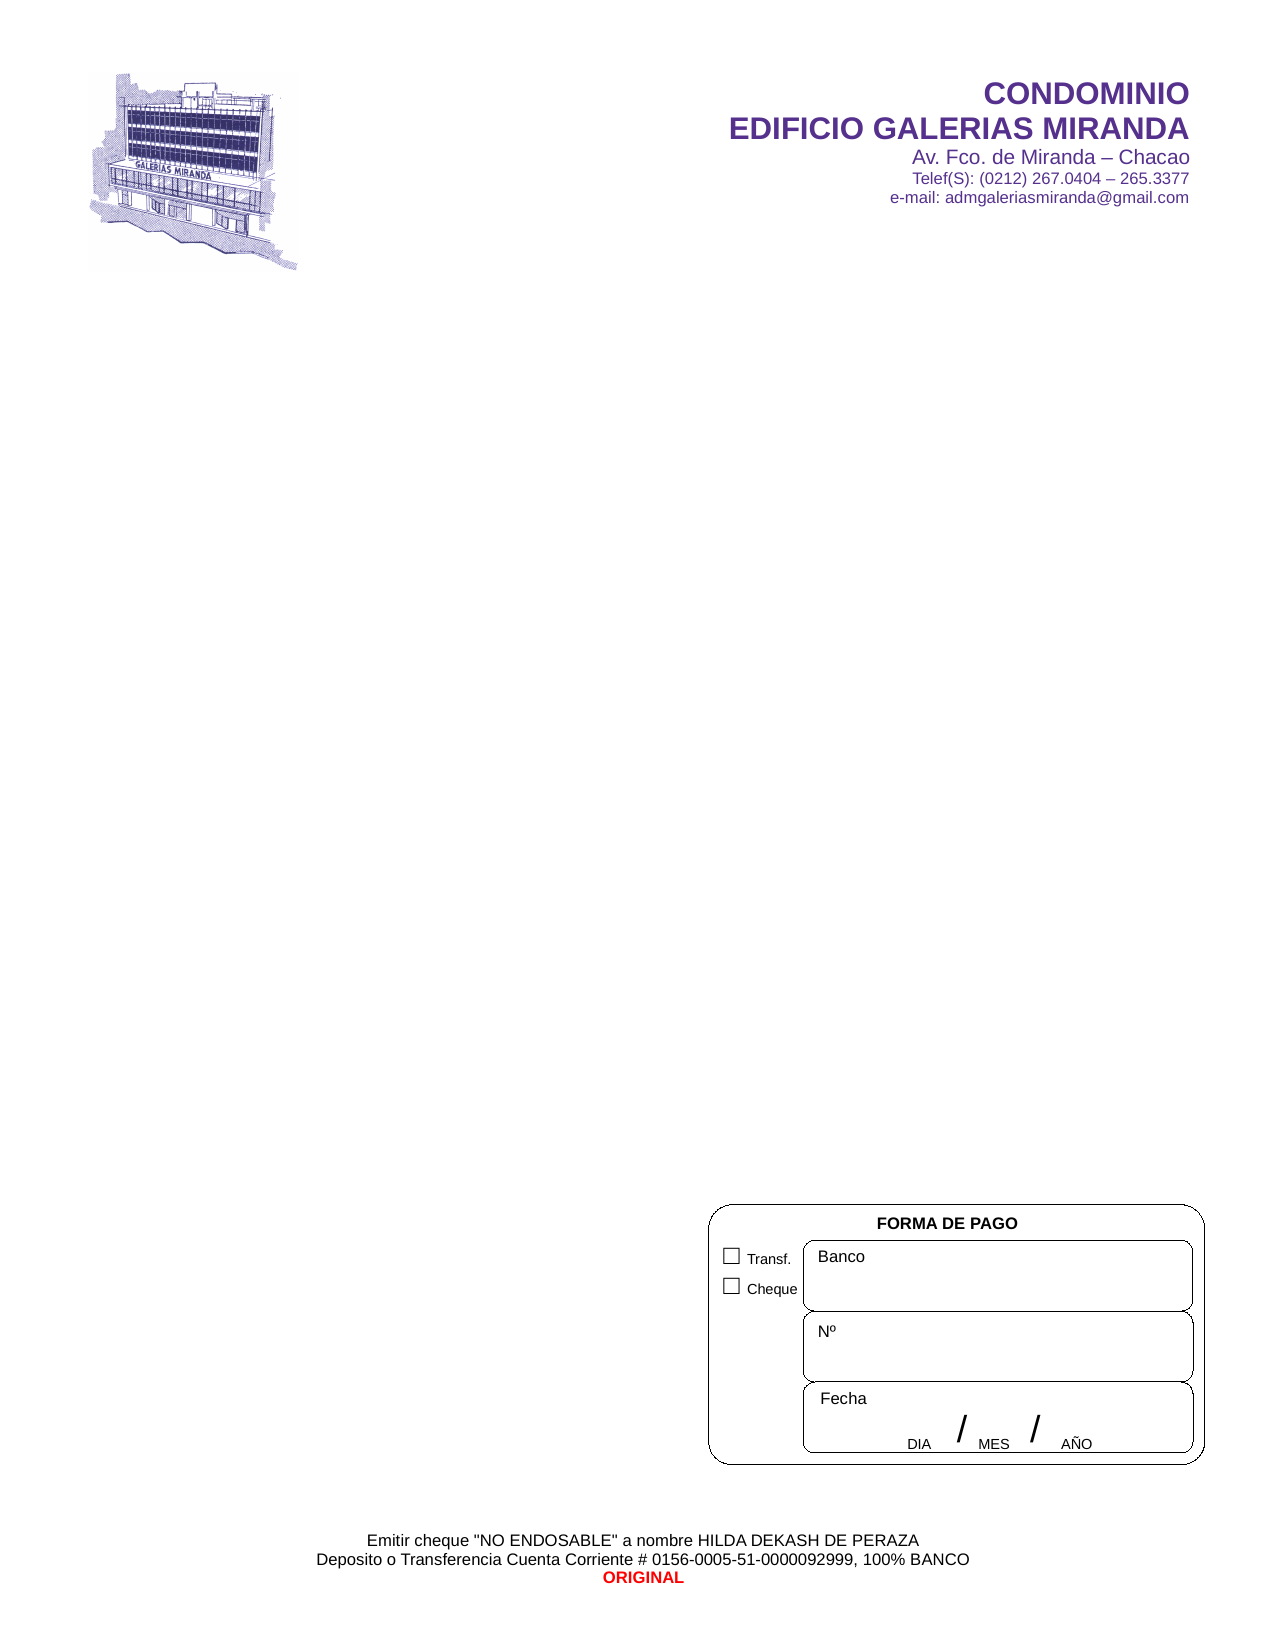

CONDOMINIO
EDIFICIO GALERIAS MIRANDA
Av. Fco. de Miranda – Chacao
Telef(S): (0212) 267.0404 – 265.3377
e-mail: admgaleriasmiranda@gmail.com
FORMA DE PAGO
□ Transf.
□ Cheque
Banco
Nº
Fecha
 / /
DIA MES AÑO
Emitir cheque "NO ENDOSABLE" a nombre HILDA DEKASH DE PERAZA
Deposito o Transferencia Cuenta Corriente # 0156-0005-51-0000092999, 100% BANCO
ORIGINAL